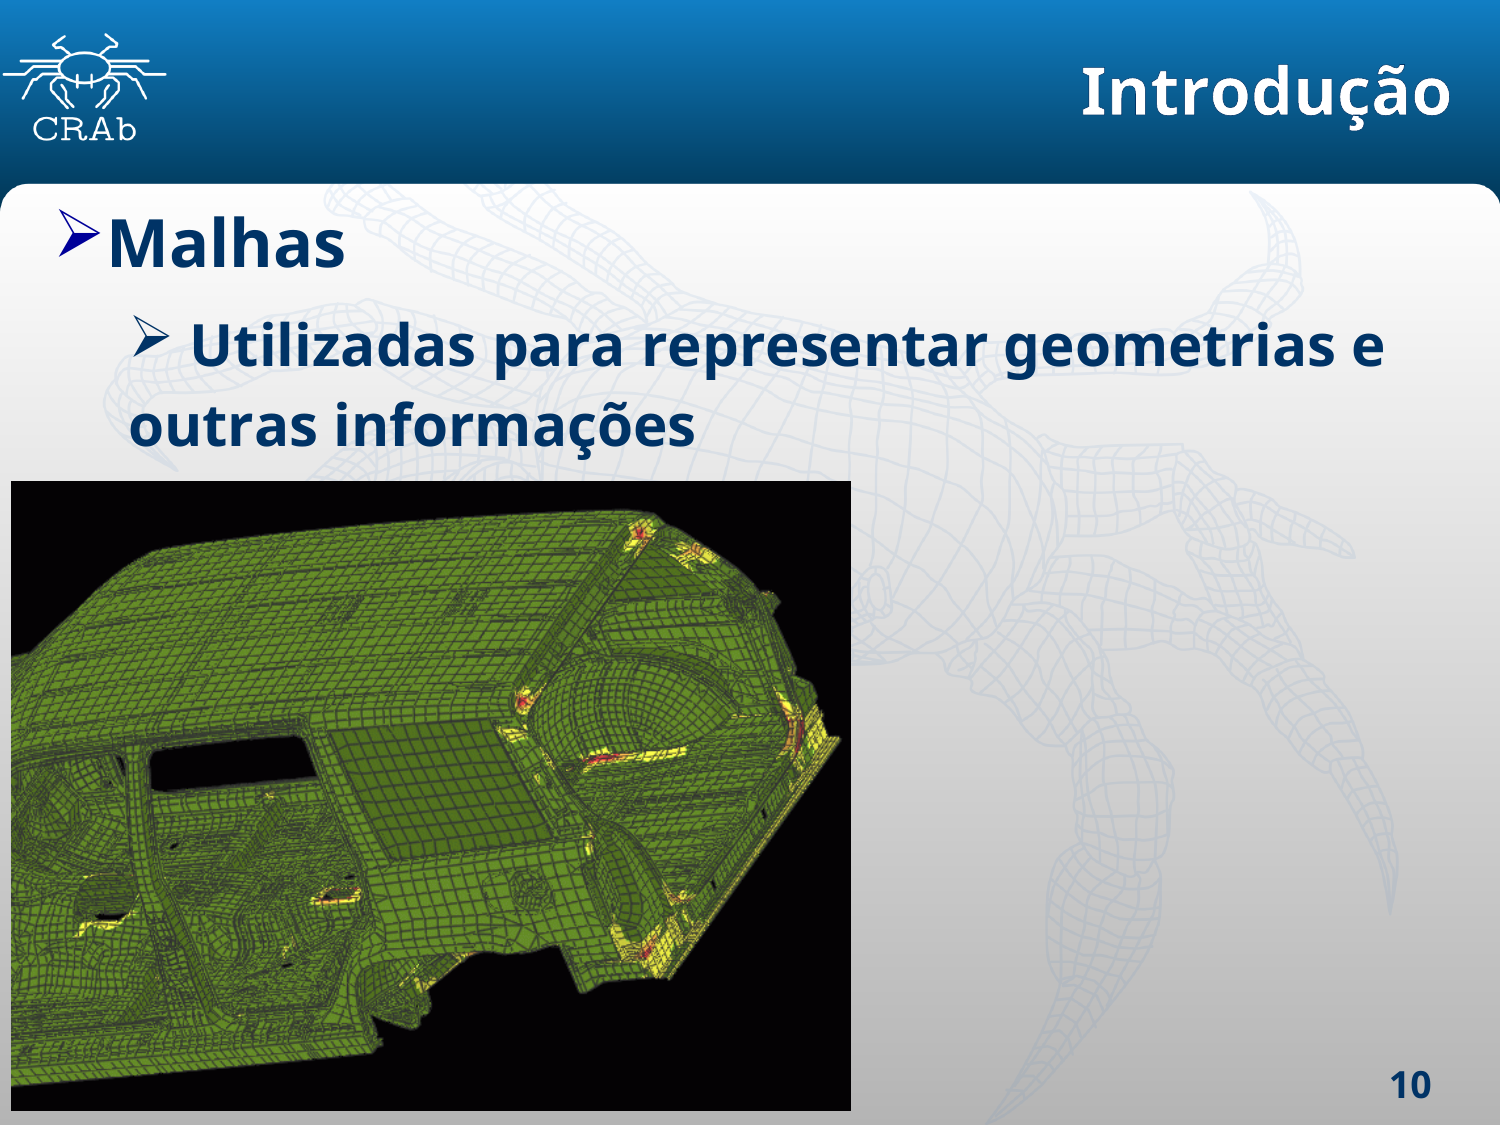

# Introdução
Malhas
 Utilizadas para representar geometrias e outras informações